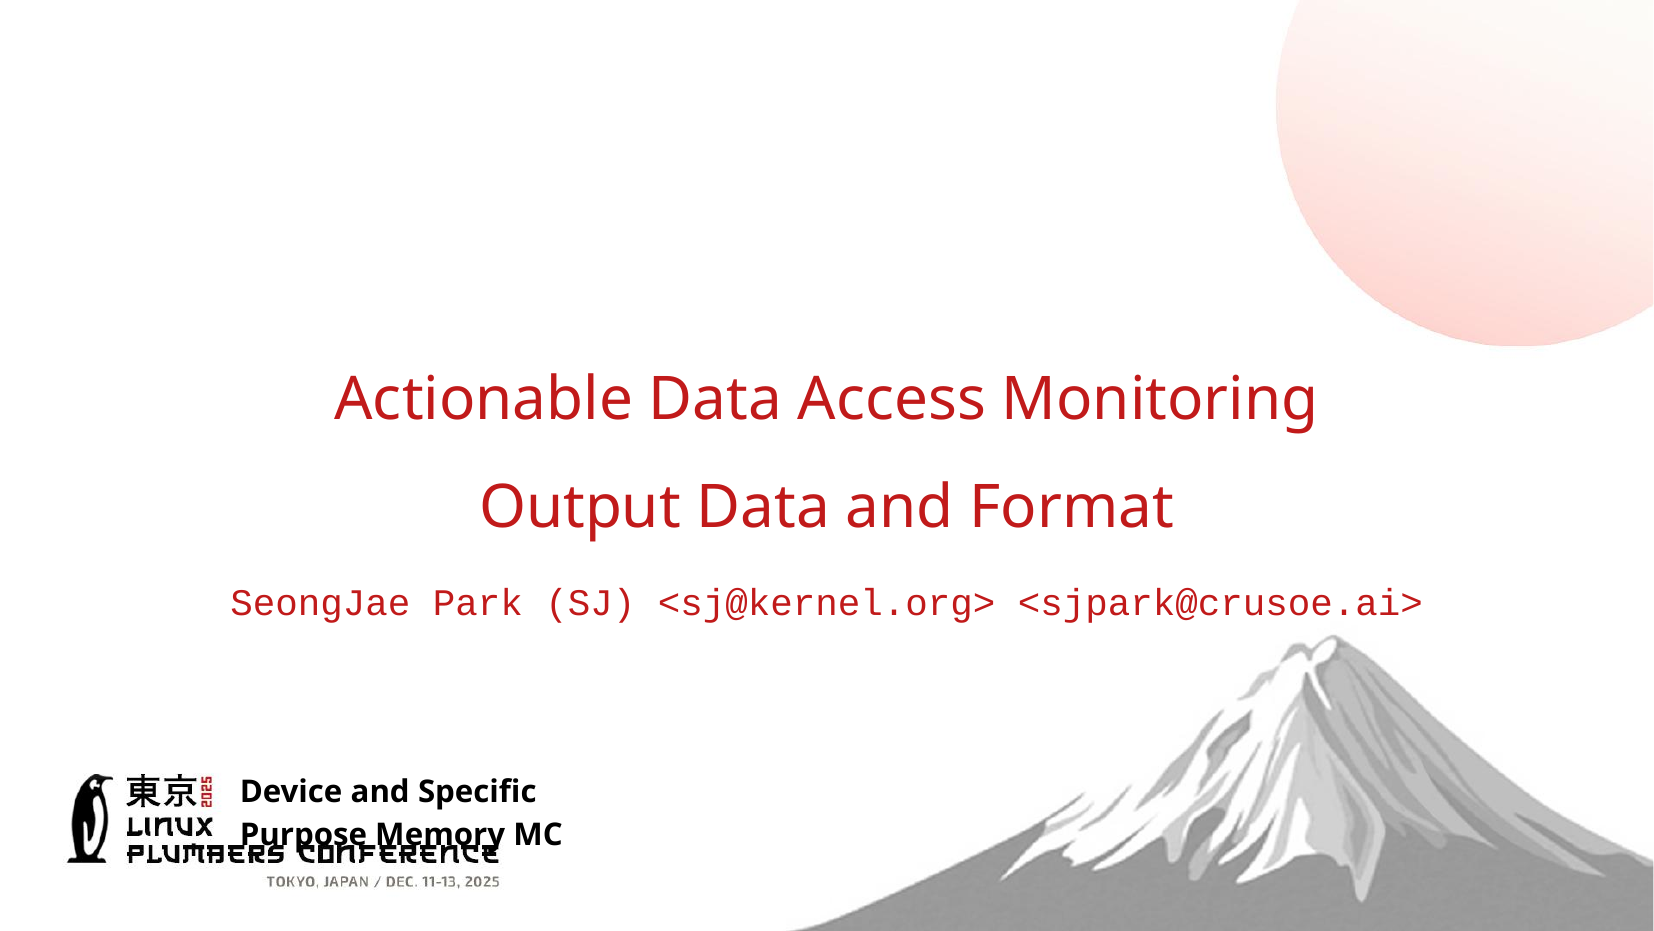

# Actionable Data Access Monitoring Output Data and Format
SeongJae Park (SJ) <sj@kernel.org> <sjpark@crusoe.ai>
Device and Specific Purpose Memory MC